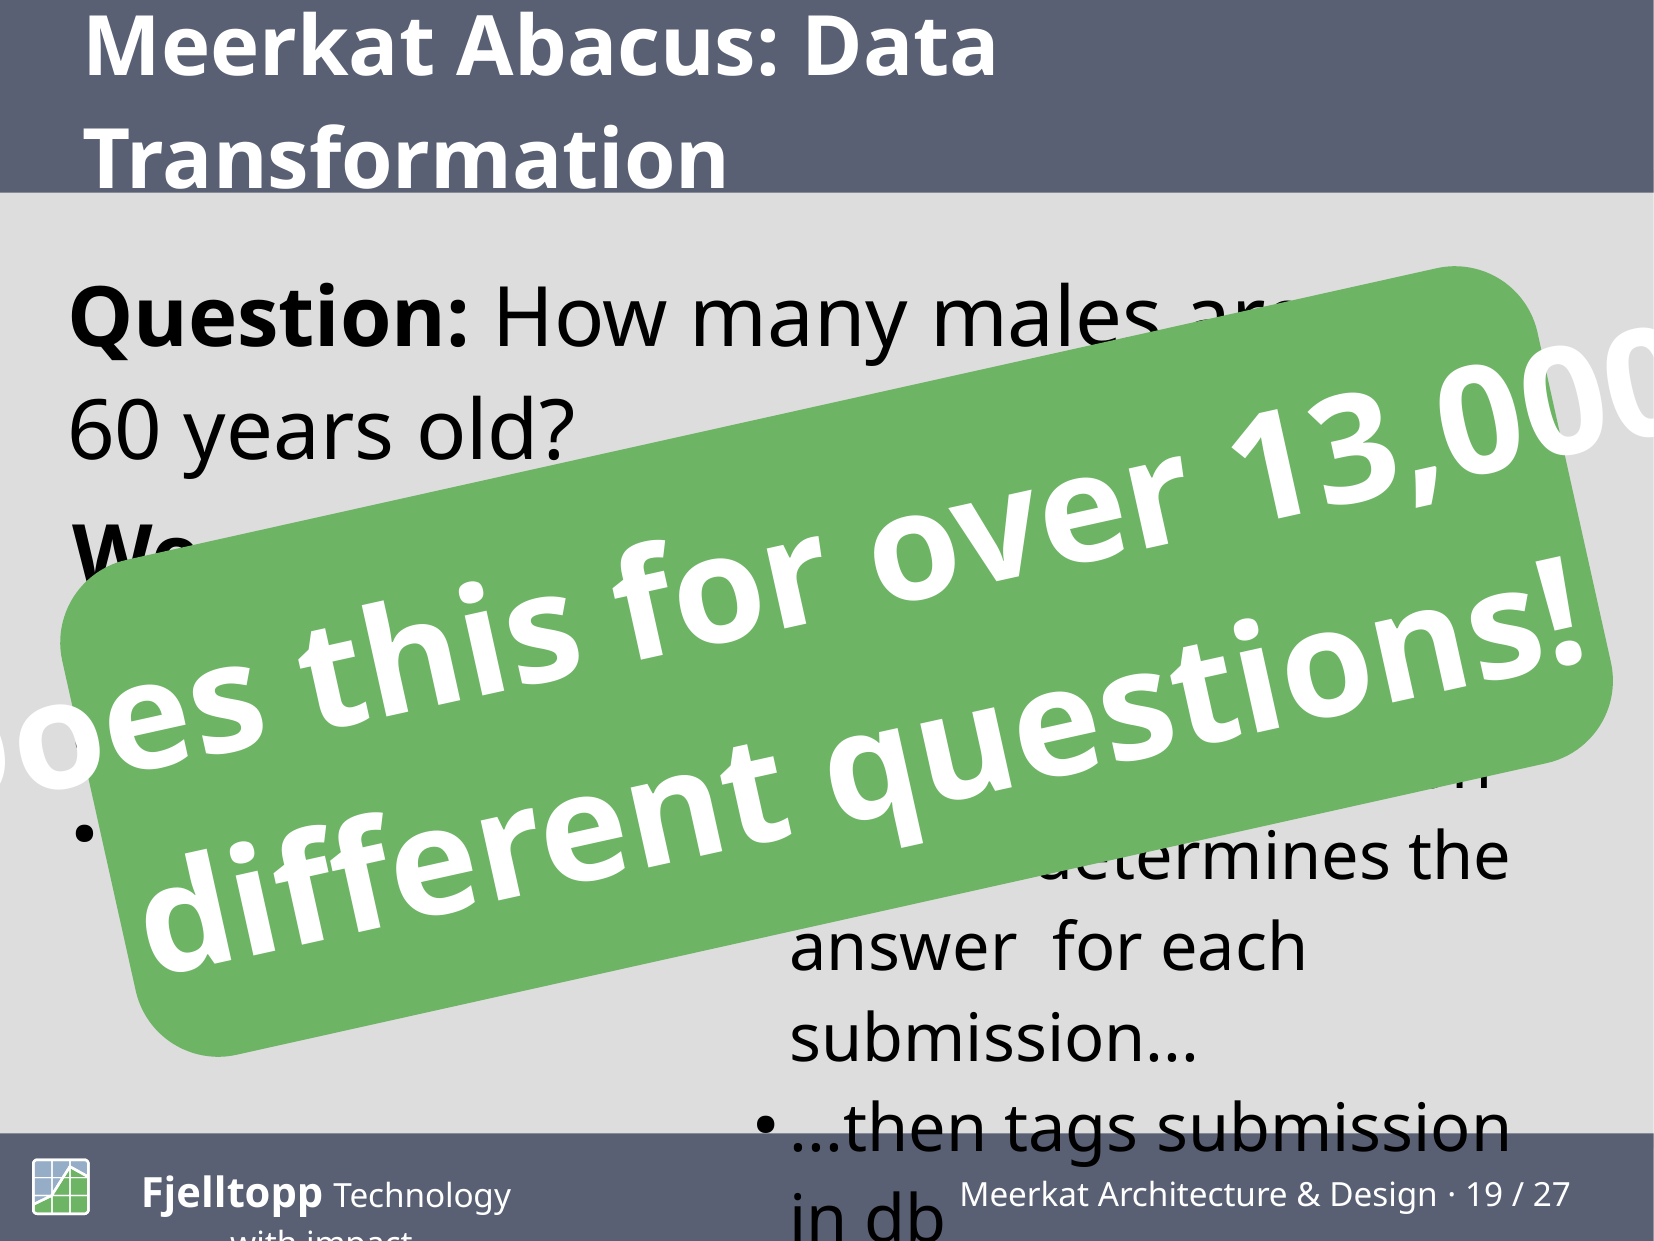

# Meerkat Abacus: Data Transformation
Does this for over 13,000
different questions!
Question: How many males are over 60 years old?
What actually we do:
Pre-empt the question
Abacus determines the answer for each submission...
...then tags submission in db
All that is left: quick SQL count
We could:
Query DB for all ages
Load into memory
Start calculating
19